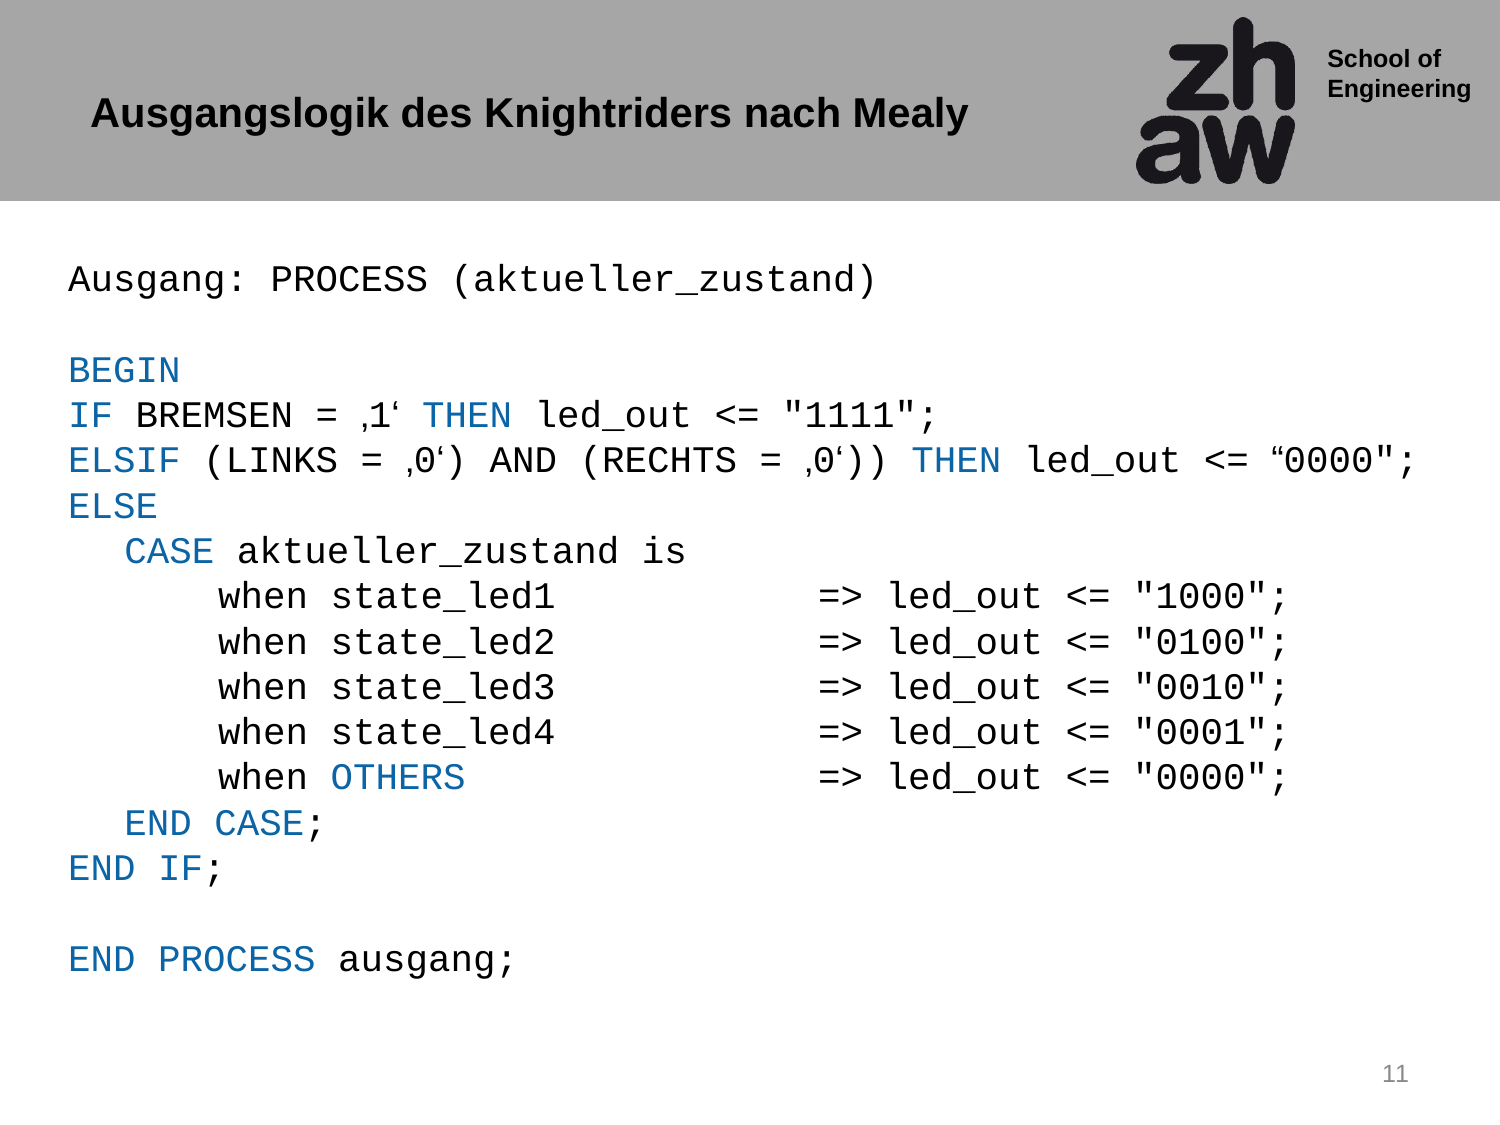

Ausgangslogik des Knightriders nach Mealy
# Ausgang: PROCESS (aktueller_zustand)
BEGIN
IF BREMSEN = ‚1‘ THEN led_out <= "1111";
ELSIF (LINKS = ‚0‘) AND (RECHTS = ‚0‘)) THEN led_out <= “0000";
ELSE
	CASE aktueller_zustand is
		when state_led1		=> led_out <= "1000";
		when state_led2		=> led_out <= "0100";
		when state_led3		=> led_out <= "0010";
		when state_led4		=> led_out <= "0001";
		when OTHERS			=> led_out <= "0000";
	END CASE;
END IF;
END PROCESS ausgang;